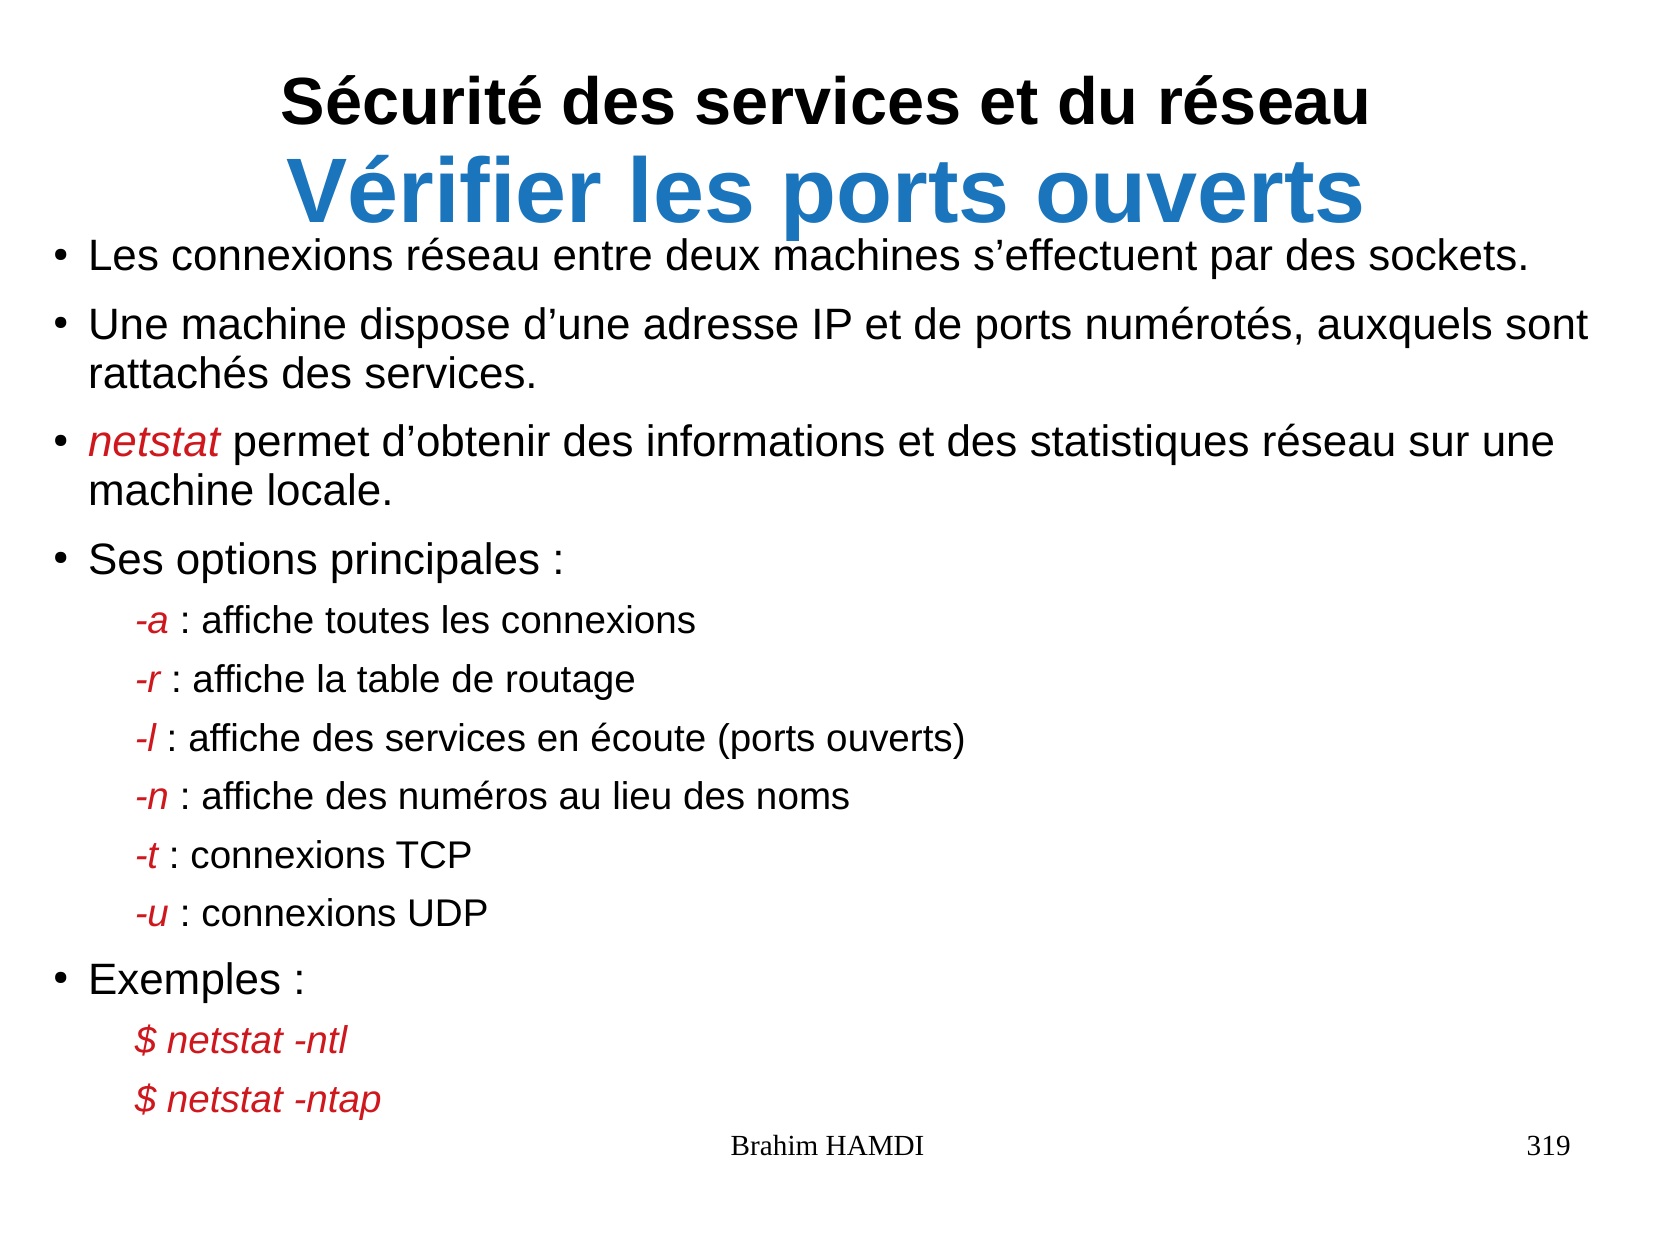

# Sécurité des services et du réseau Vérifier les ports ouverts
Les connexions réseau entre deux machines s’effectuent par des sockets.
Une machine dispose d’une adresse IP et de ports numérotés, auxquels sont rattachés des services.
netstat permet d’obtenir des informations et des statistiques réseau sur une machine locale.
Ses options principales :
-a : affiche toutes les connexions
-r : affiche la table de routage
-l : affiche des services en écoute (ports ouverts)
-n : affiche des numéros au lieu des noms
-t : connexions TCP
-u : connexions UDP
Exemples :
$ netstat -ntl
$ netstat -ntap
Brahim HAMDI
319